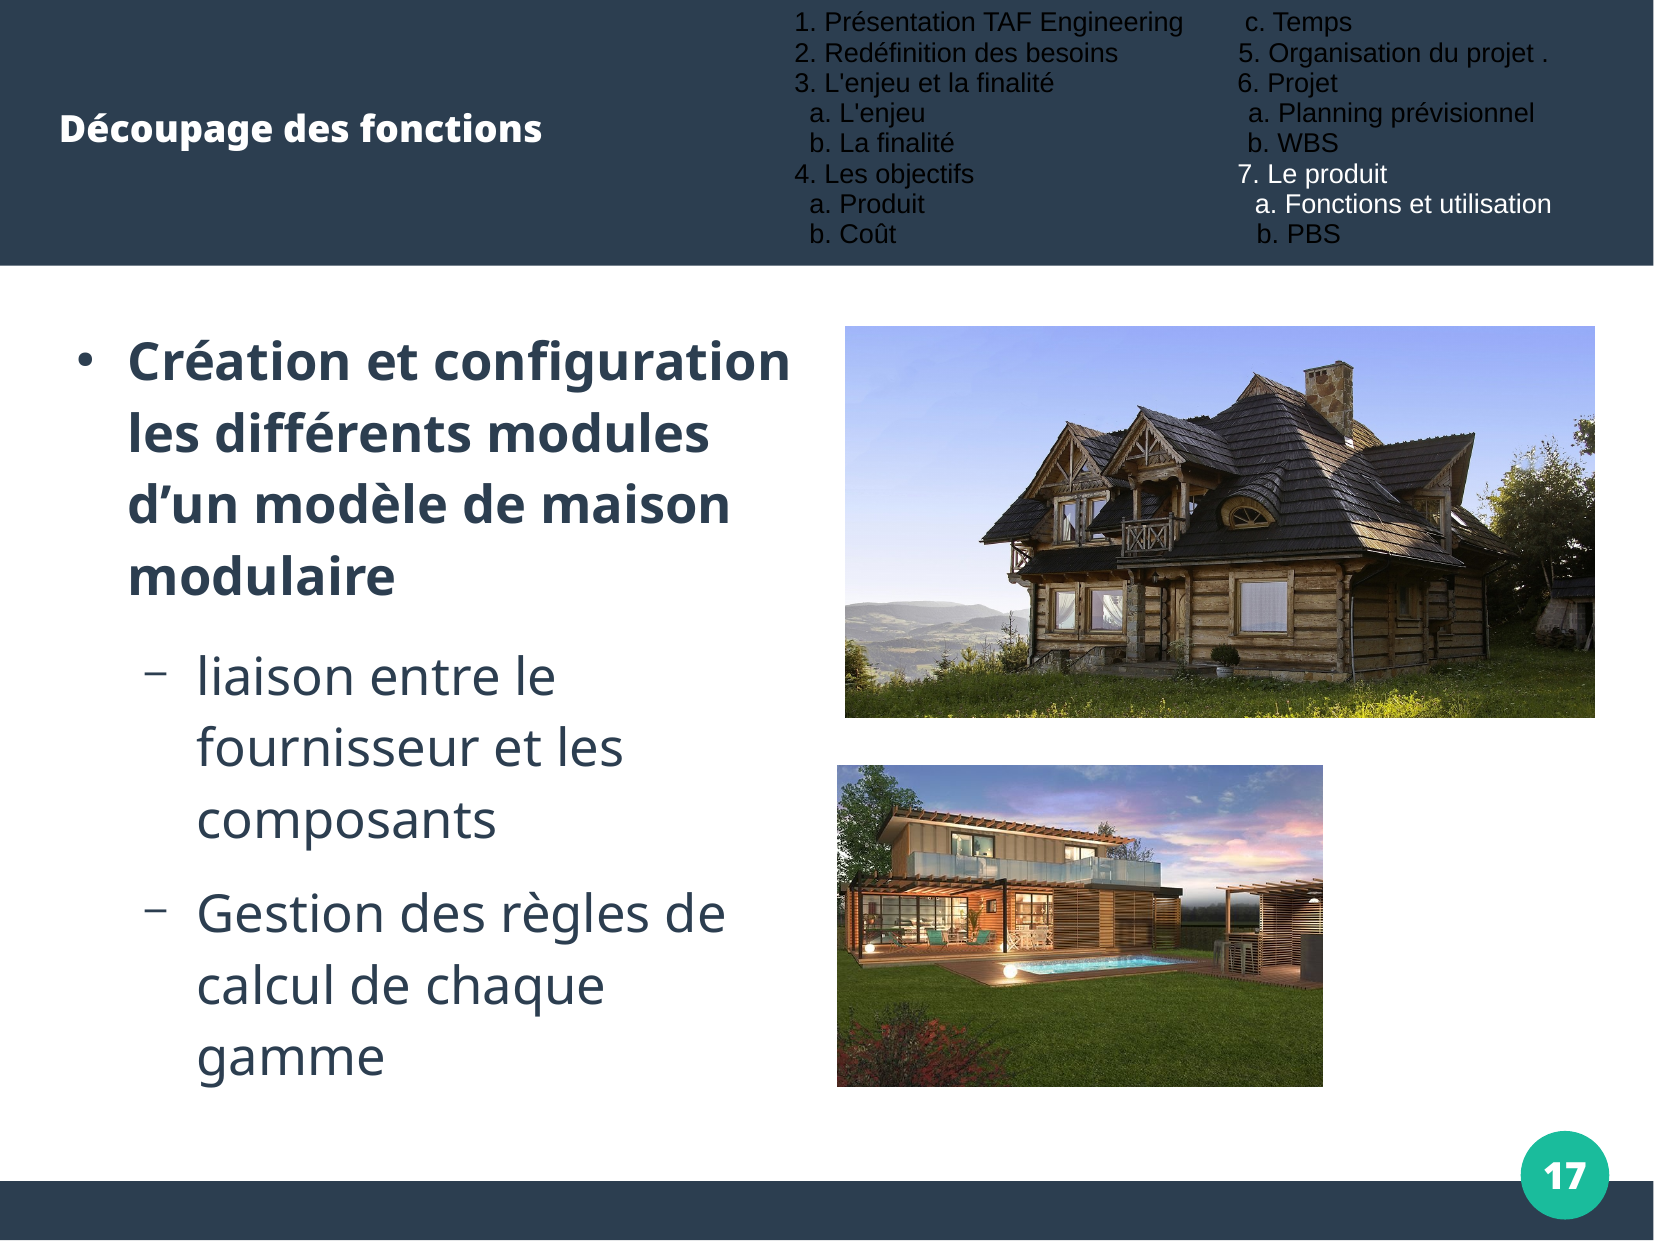

1. Présentation TAF Engineering	 c. Temps
2. Redéfinition des besoins 5. Organisation du projet .
3. L'enjeu et la finalité 	6. Projet
 a. L'enjeu a. Planning prévisionnel
 b. La finalité b. WBS
4. Les objectifs 				7. Le produit
 a. Produit a. Fonctions et utilisation b. Coût b. PBS
# Découpage des fonctions
Création et configuration les différents modules d’un modèle de maison modulaire
liaison entre le fournisseur et les composants
Gestion des règles de calcul de chaque gamme
17